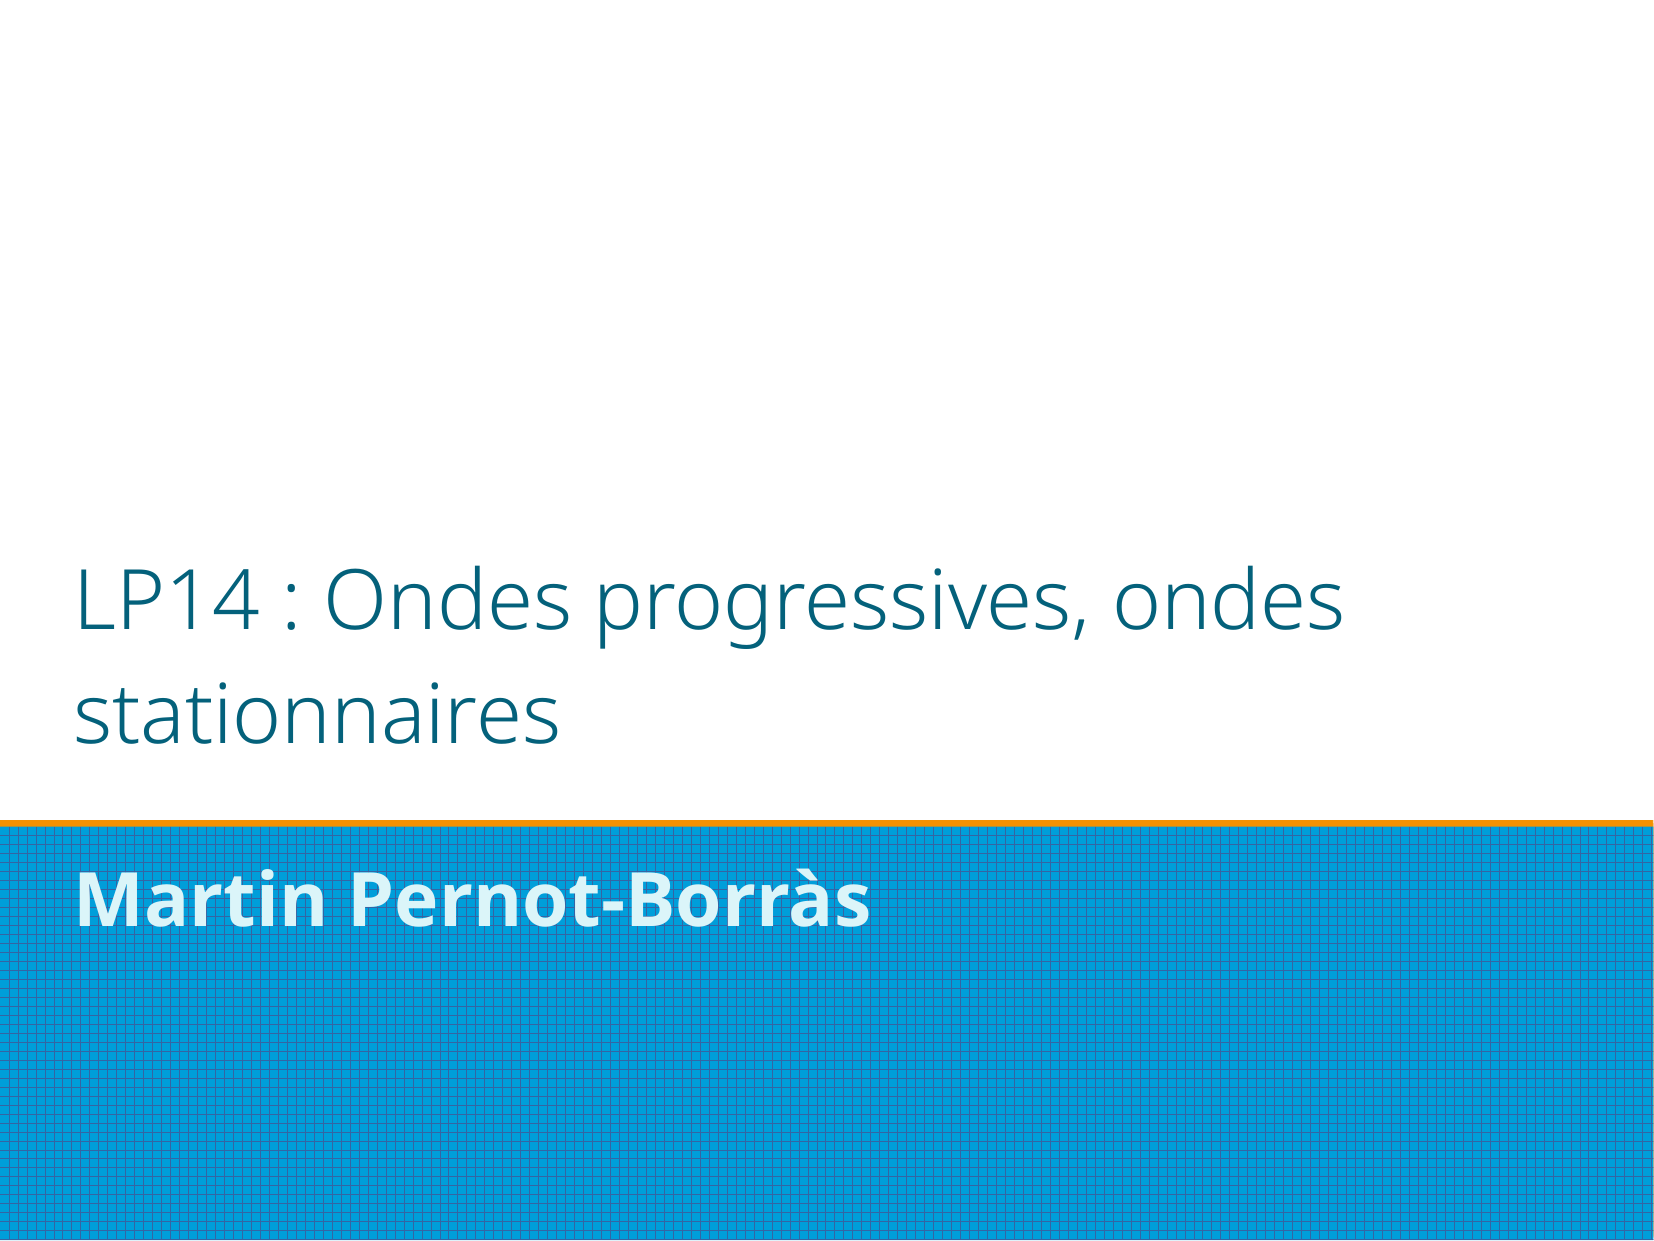

# LP14 : Ondes progressives, ondes stationnaires
Martin Pernot-Borràs